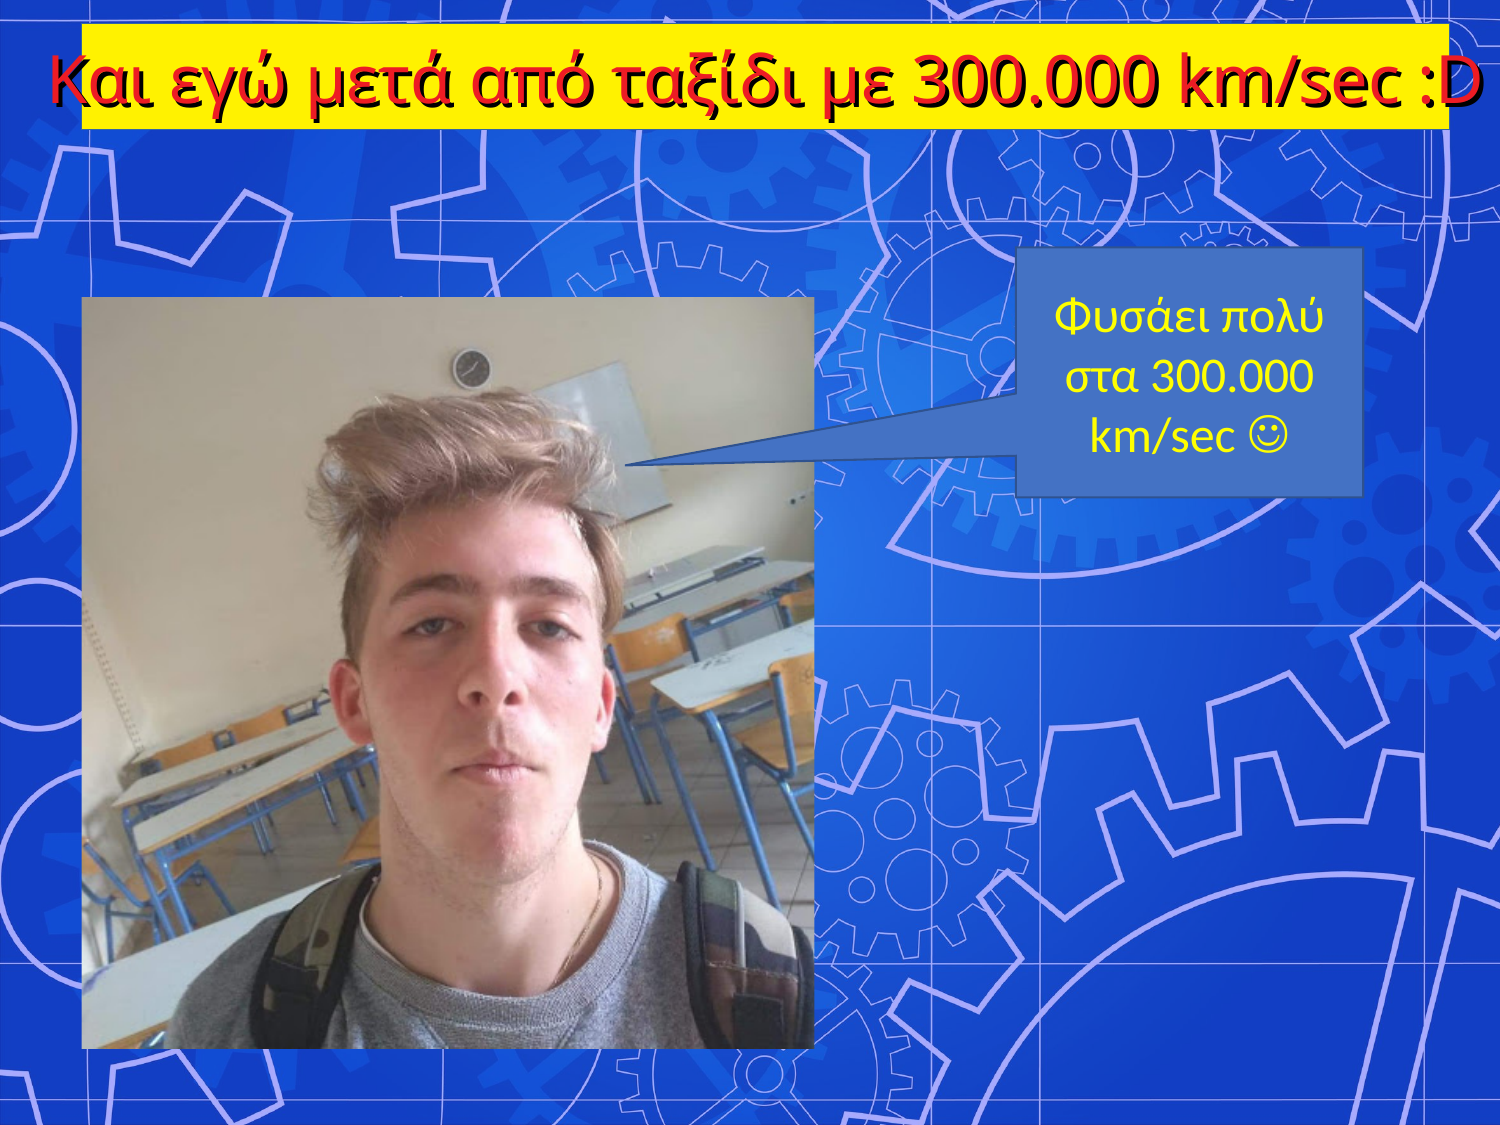

Και εγώ μετά από ταξίδι με 300.000 km/sec :D
Φυσάει πολύ στα 300.000 km/sec 